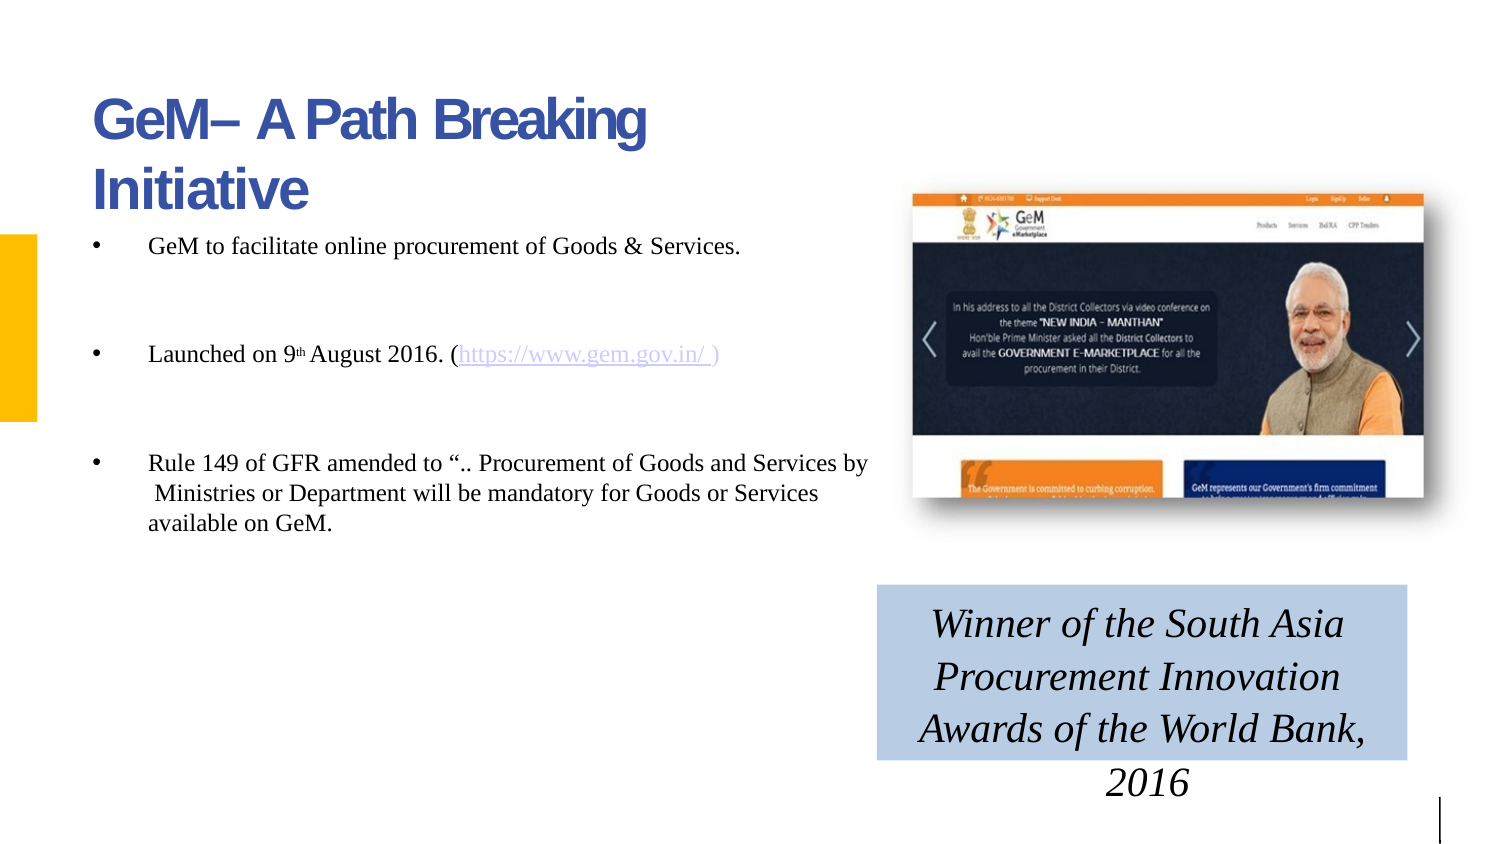

GeM– A Path Breaking Initiative
•
GeM to facilitate online procurement of Goods & Services.
•
Launched on 9th August 2016. (https://www.gem.gov.in/ )
•
Rule 149 of GFR amended to “.. Procurement of Goods and Services by Ministries or Department will be mandatory for Goods or Services available on GeM.
Winner of the South Asia Procurement Innovation Awards of the World Bank, 2016